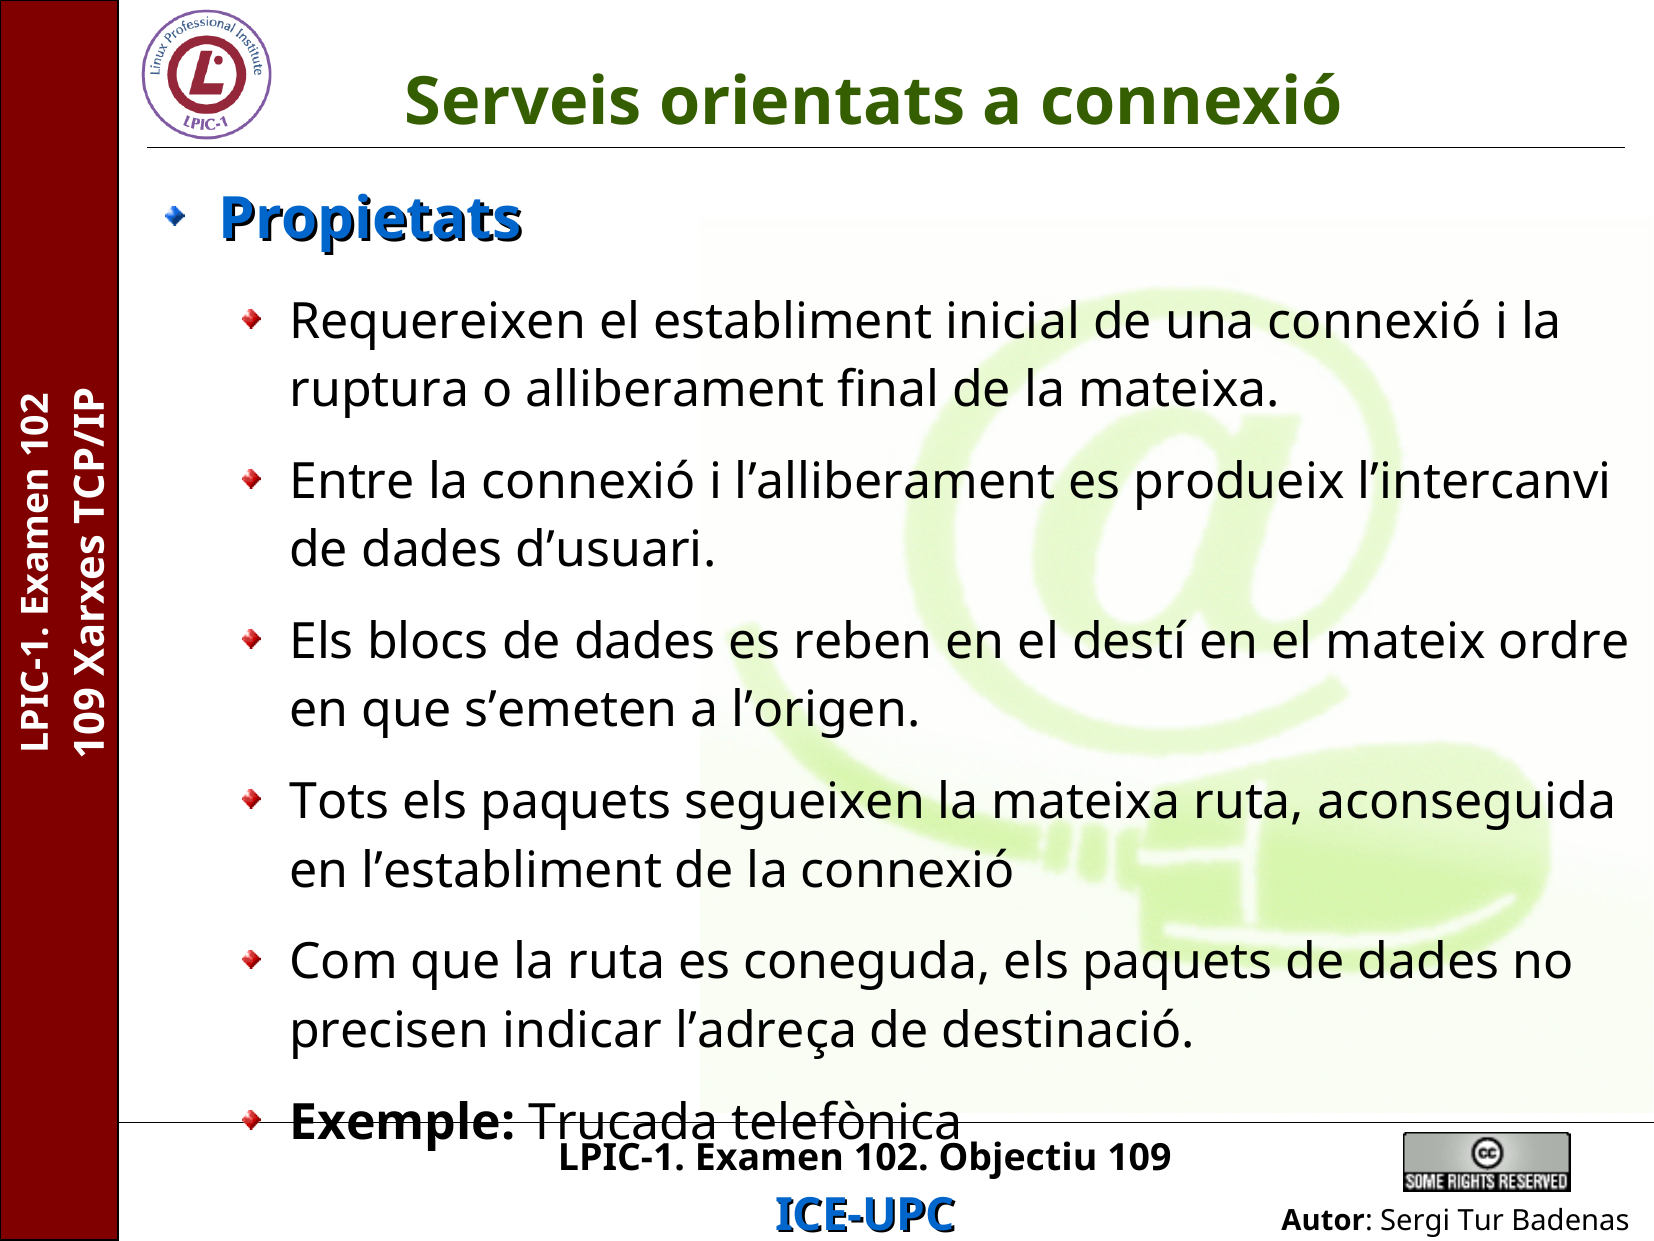

# Serveis orientats a connexió
Propietats
Requereixen el establiment inicial de una connexió i la ruptura o alliberament final de la mateixa.
Entre la connexió i l’alliberament es produeix l’intercanvi de dades d’usuari.
Els blocs de dades es reben en el destí en el mateix ordre en que s’emeten a l’origen.
Tots els paquets segueixen la mateixa ruta, aconseguida en l’establiment de la connexió
Com que la ruta es coneguda, els paquets de dades no precisen indicar l’adreça de destinació.
Exemple: Trucada telefònica